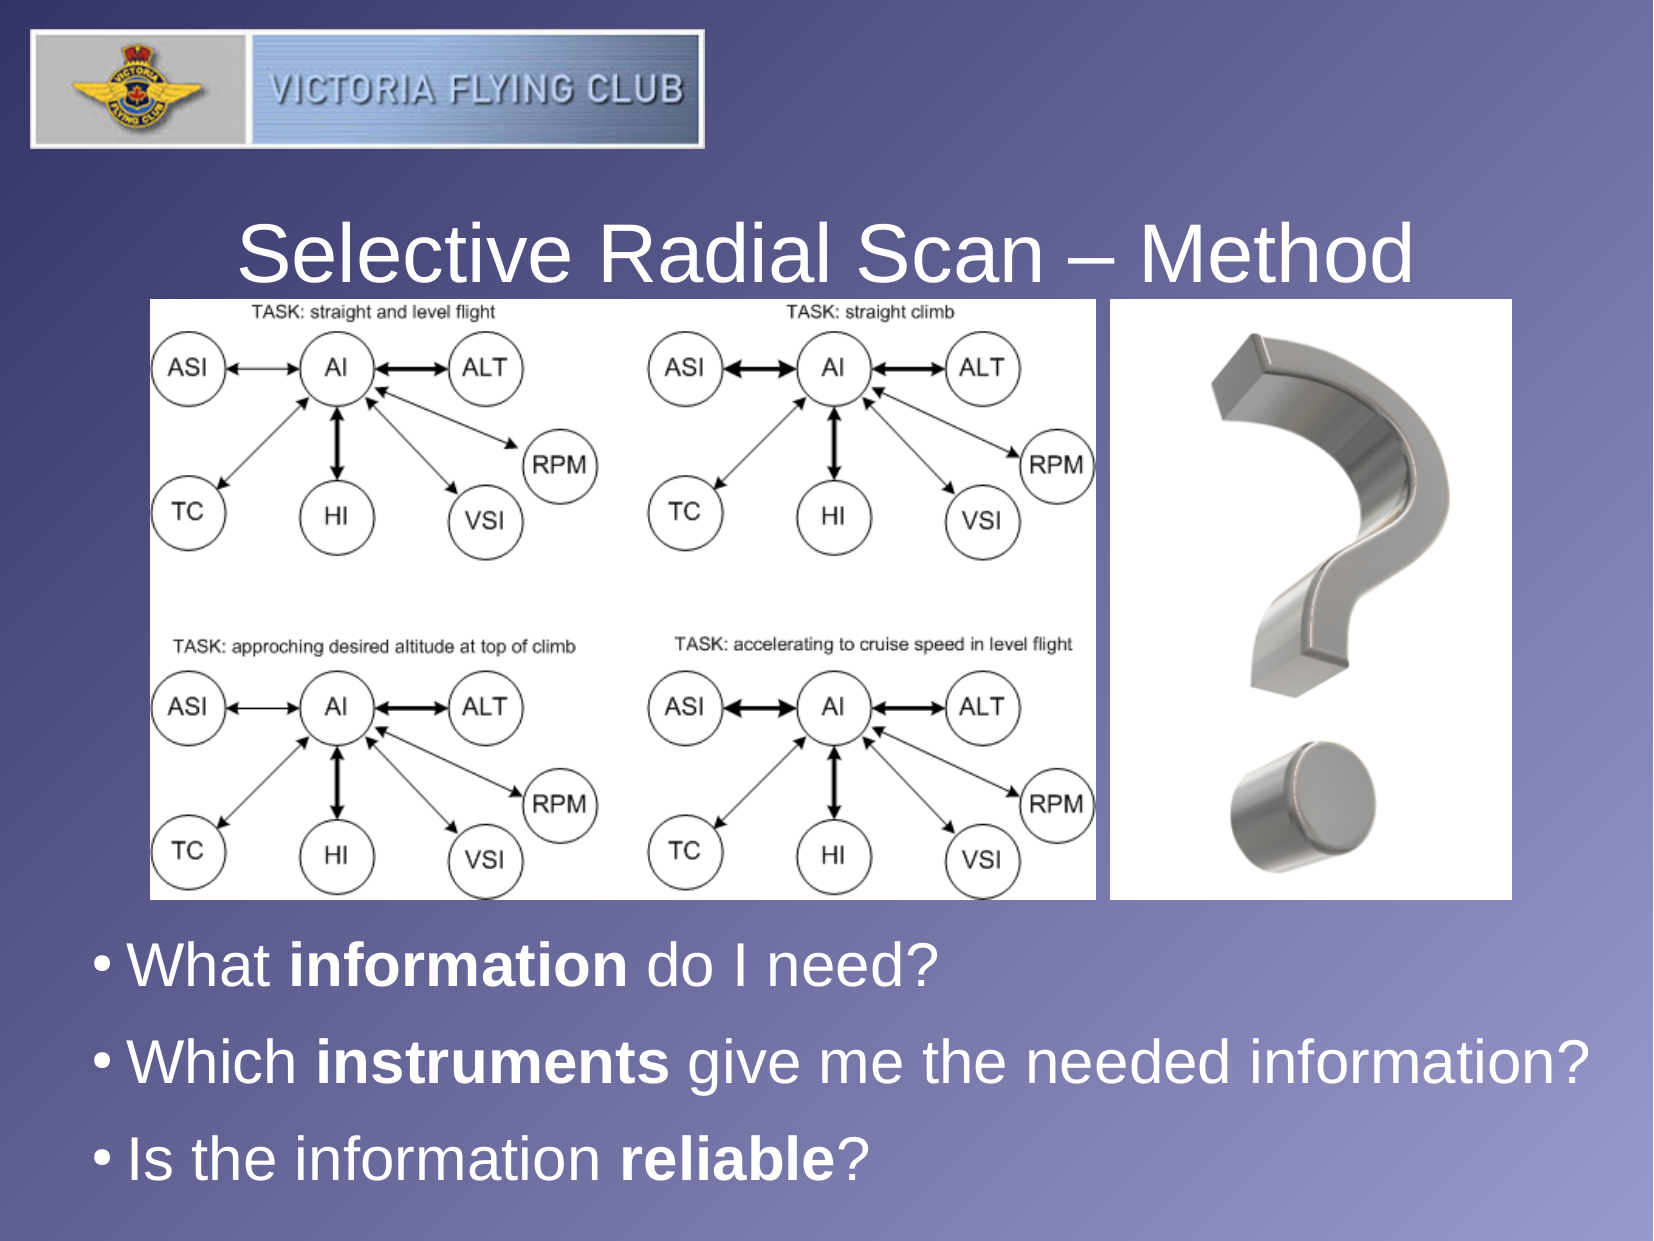

# Selective Radial Scan – Method
What information do I need?
Which instruments give me the needed information?
Is the information reliable?